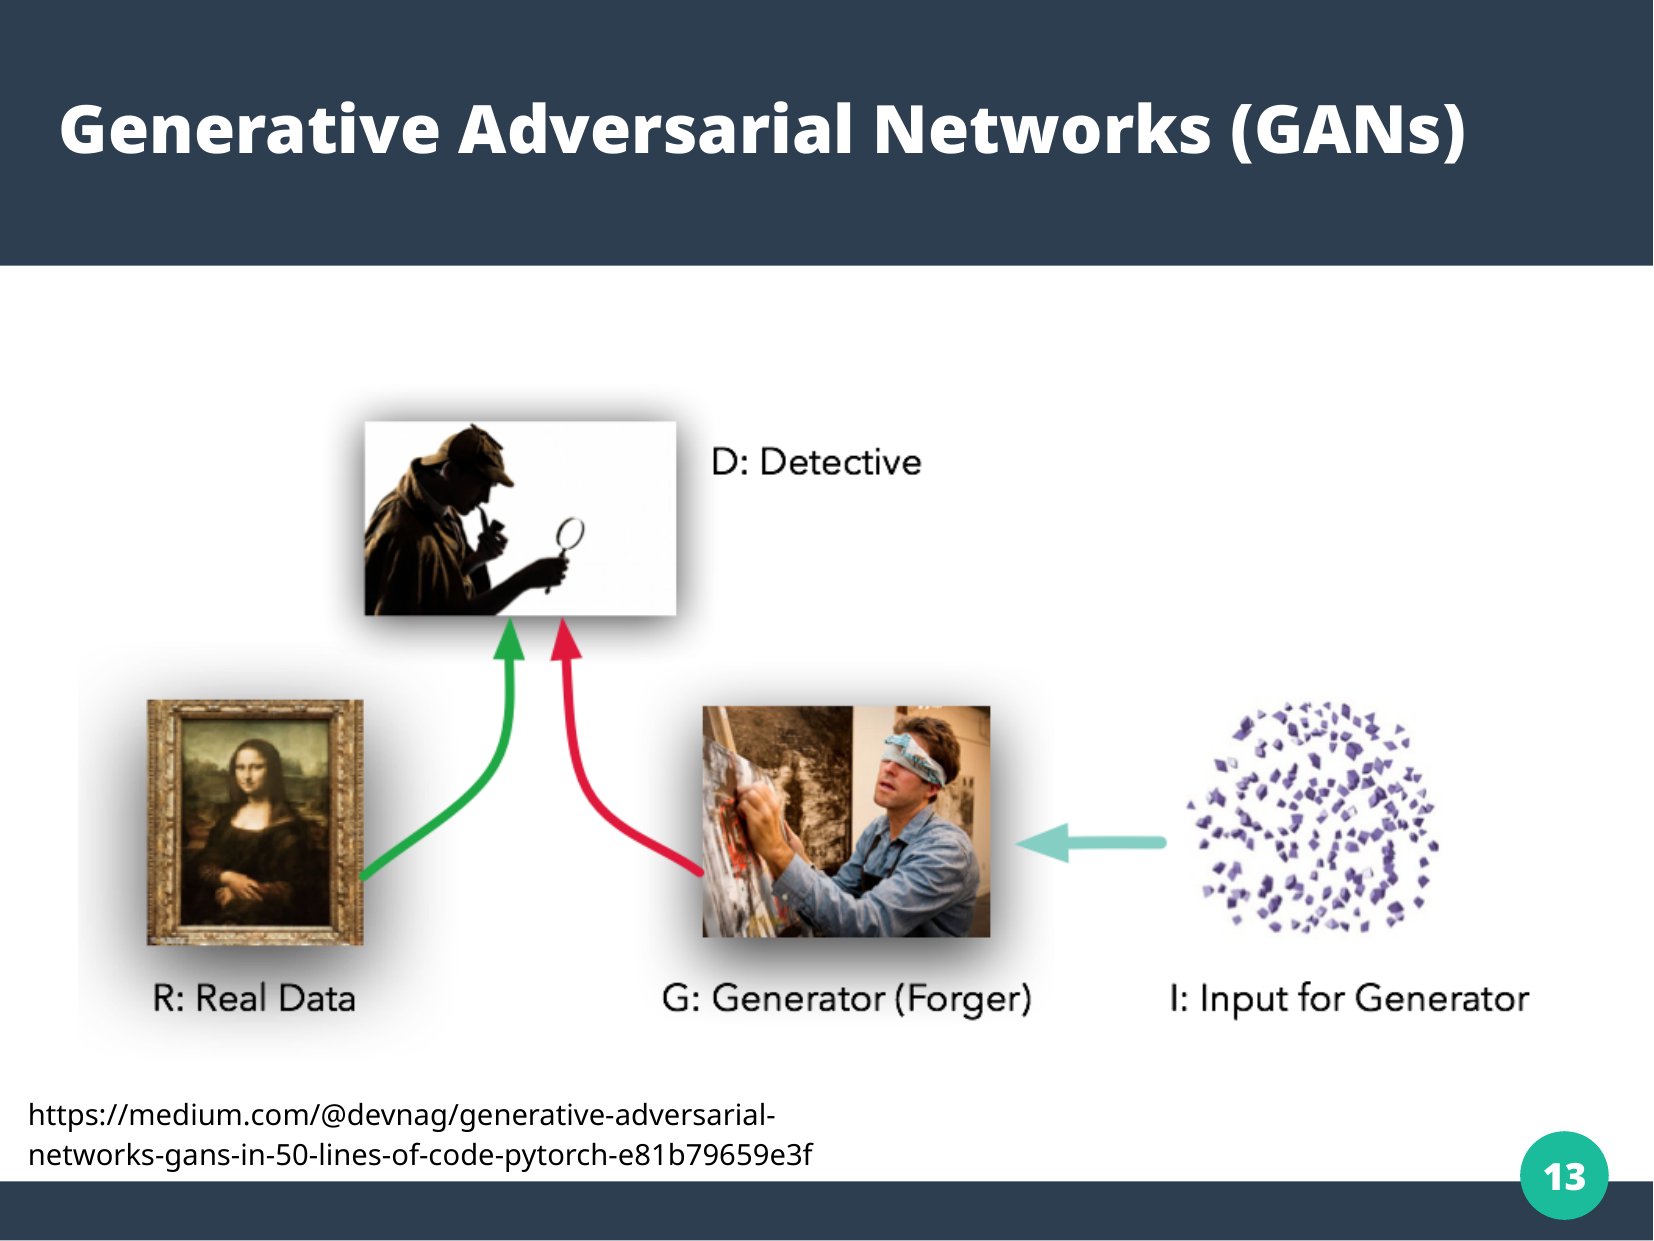

# Generative Adversarial Networks (GANs)
https://medium.com/@devnag/generative-adversarial-
networks-gans-in-50-lines-of-code-pytorch-e81b79659e3f
13